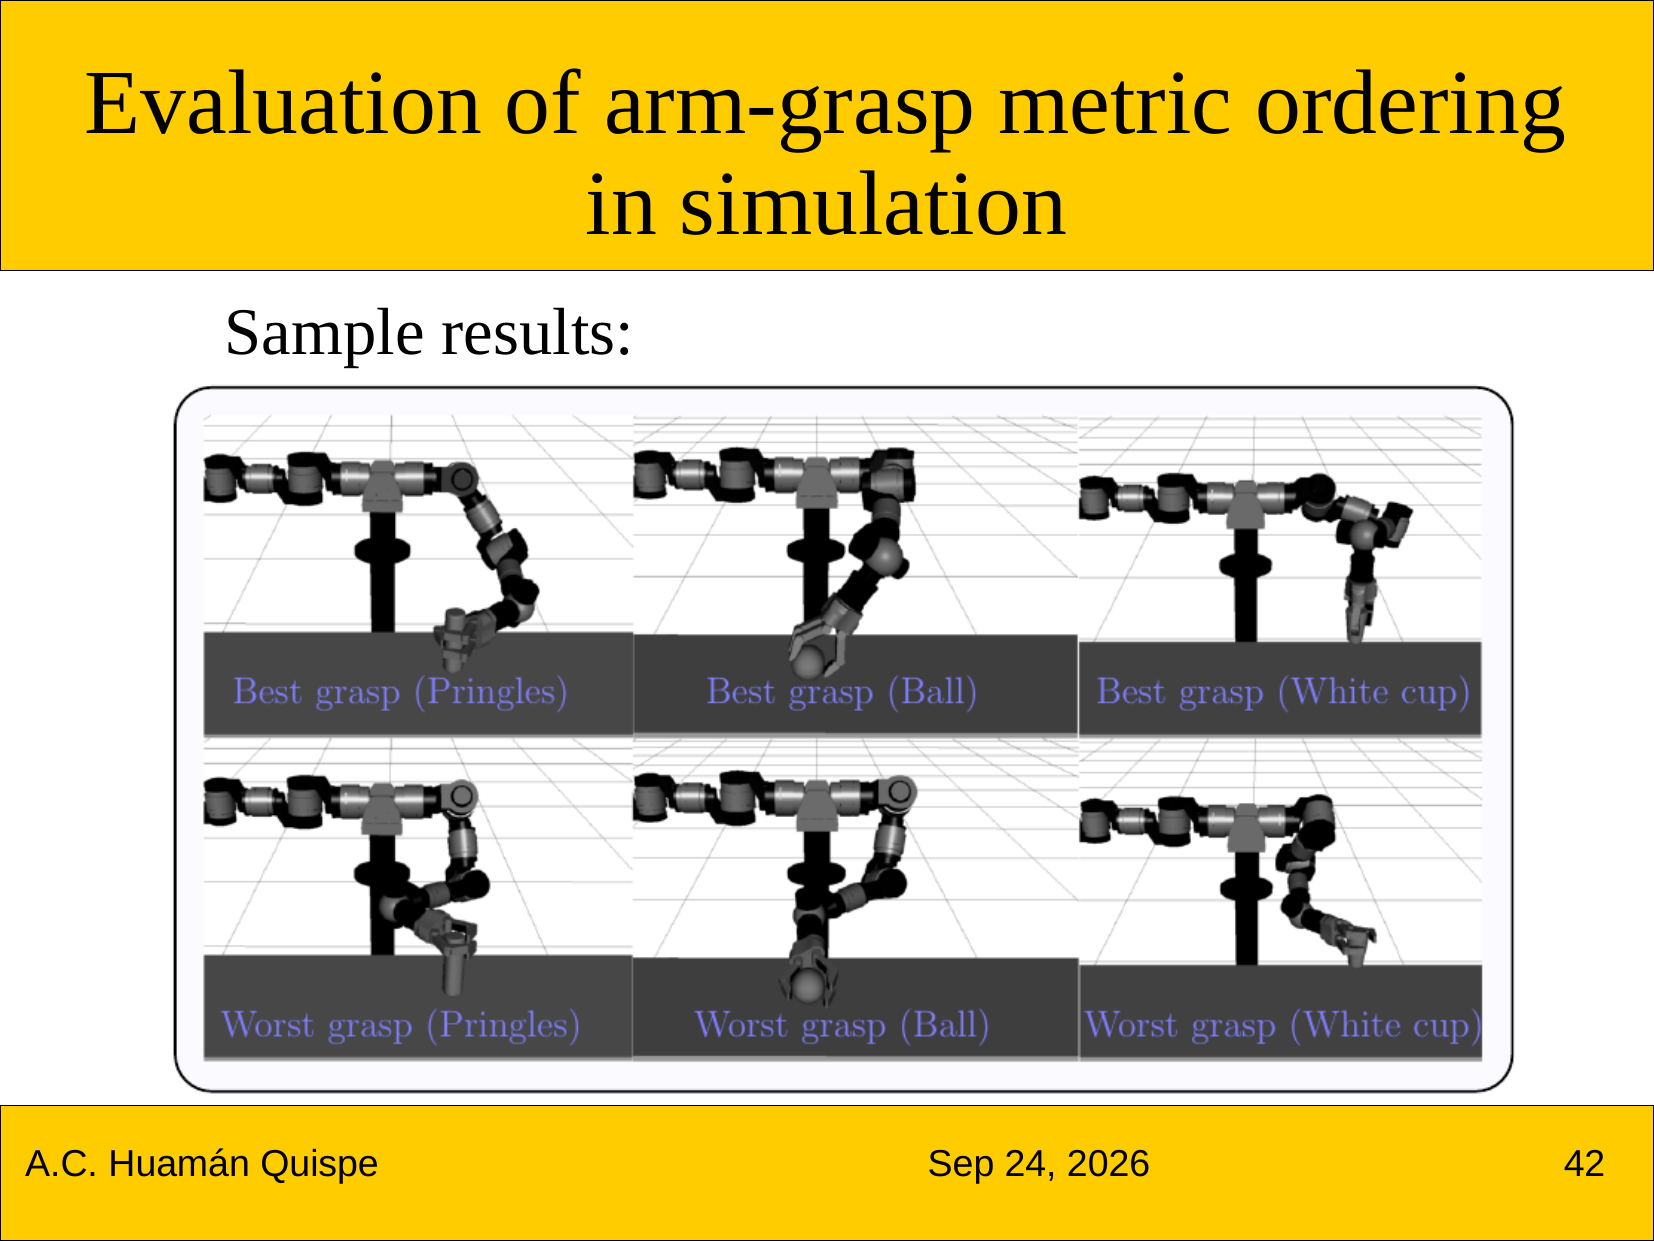

# Evaluation of arm-grasp metric ordering in simulation
Sample results: